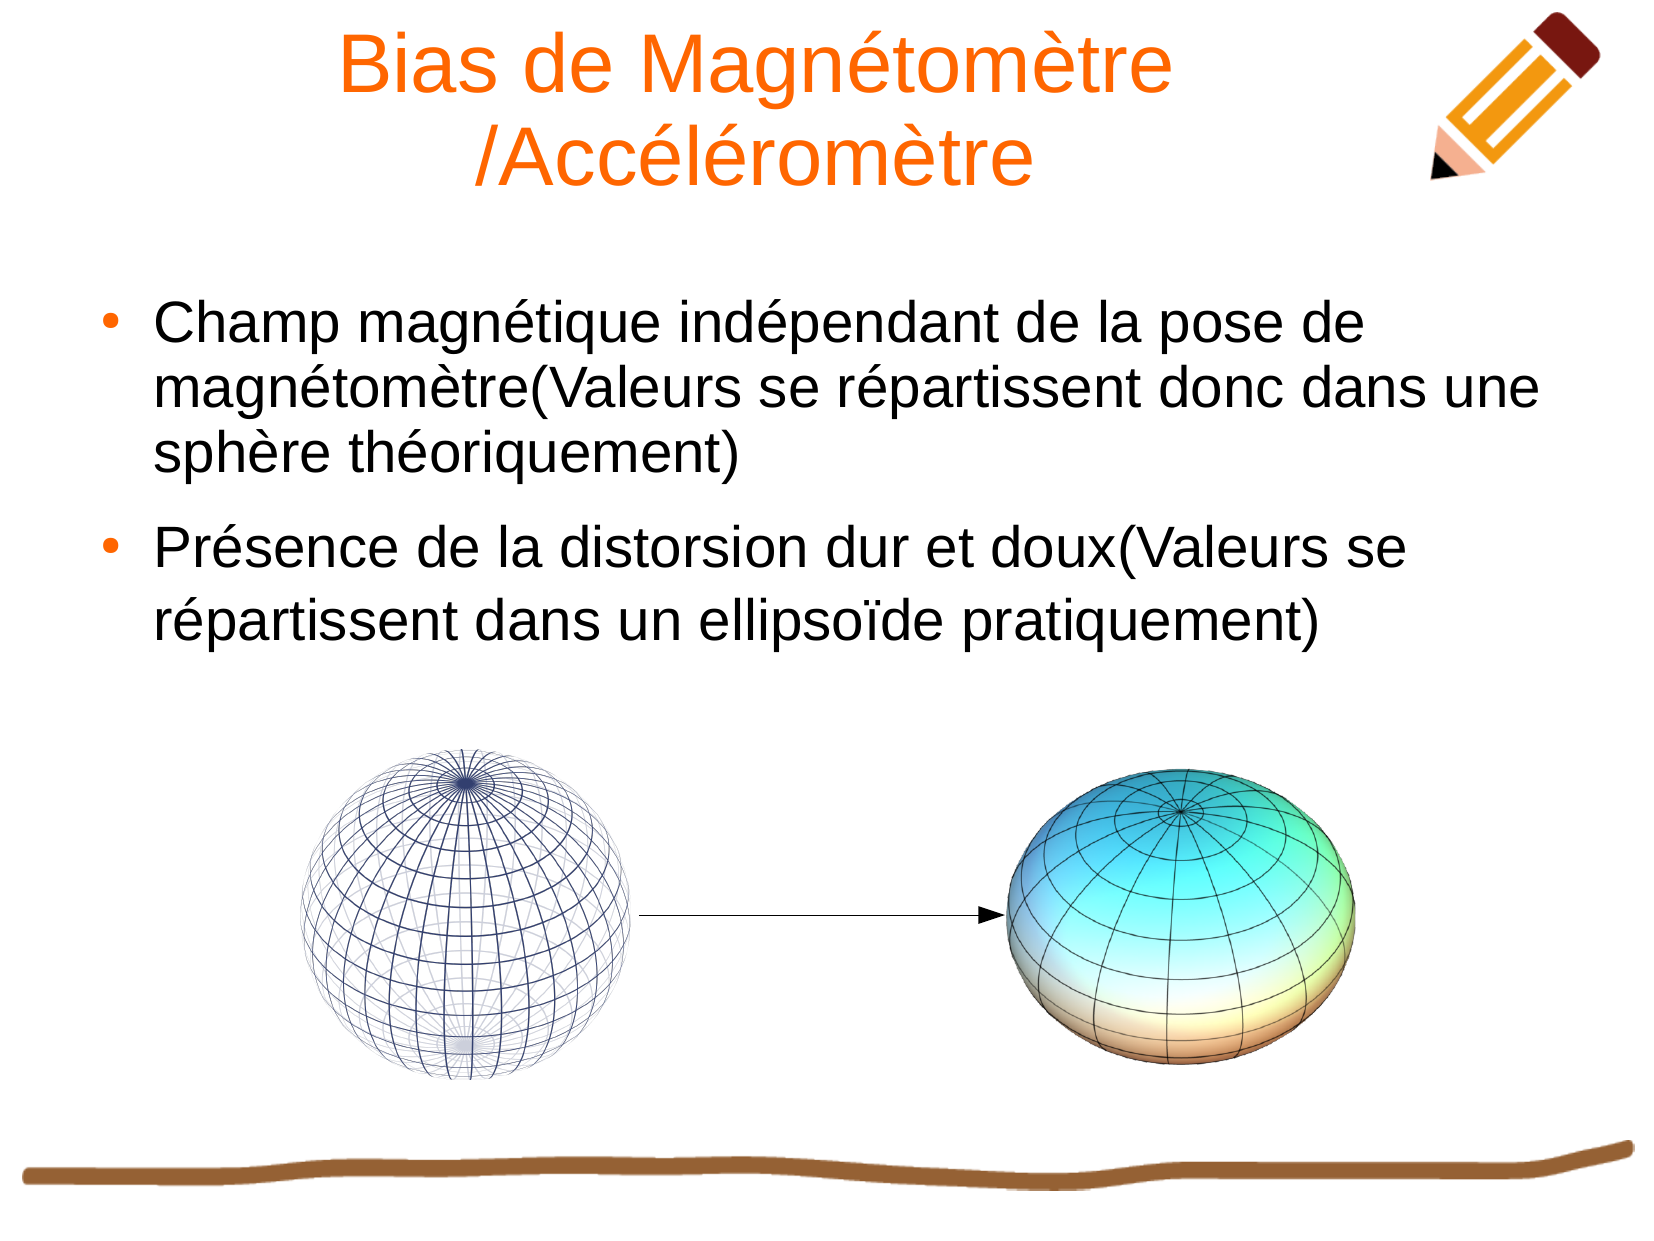

# Bias de Magnétomètre /Accéléromètre
Champ magnétique indépendant de la pose de magnétomètre(Valeurs se répartissent donc dans une sphère théoriquement)
Présence de la distorsion dur et doux(Valeurs se répartissent dans un ellipsoïde pratiquement)